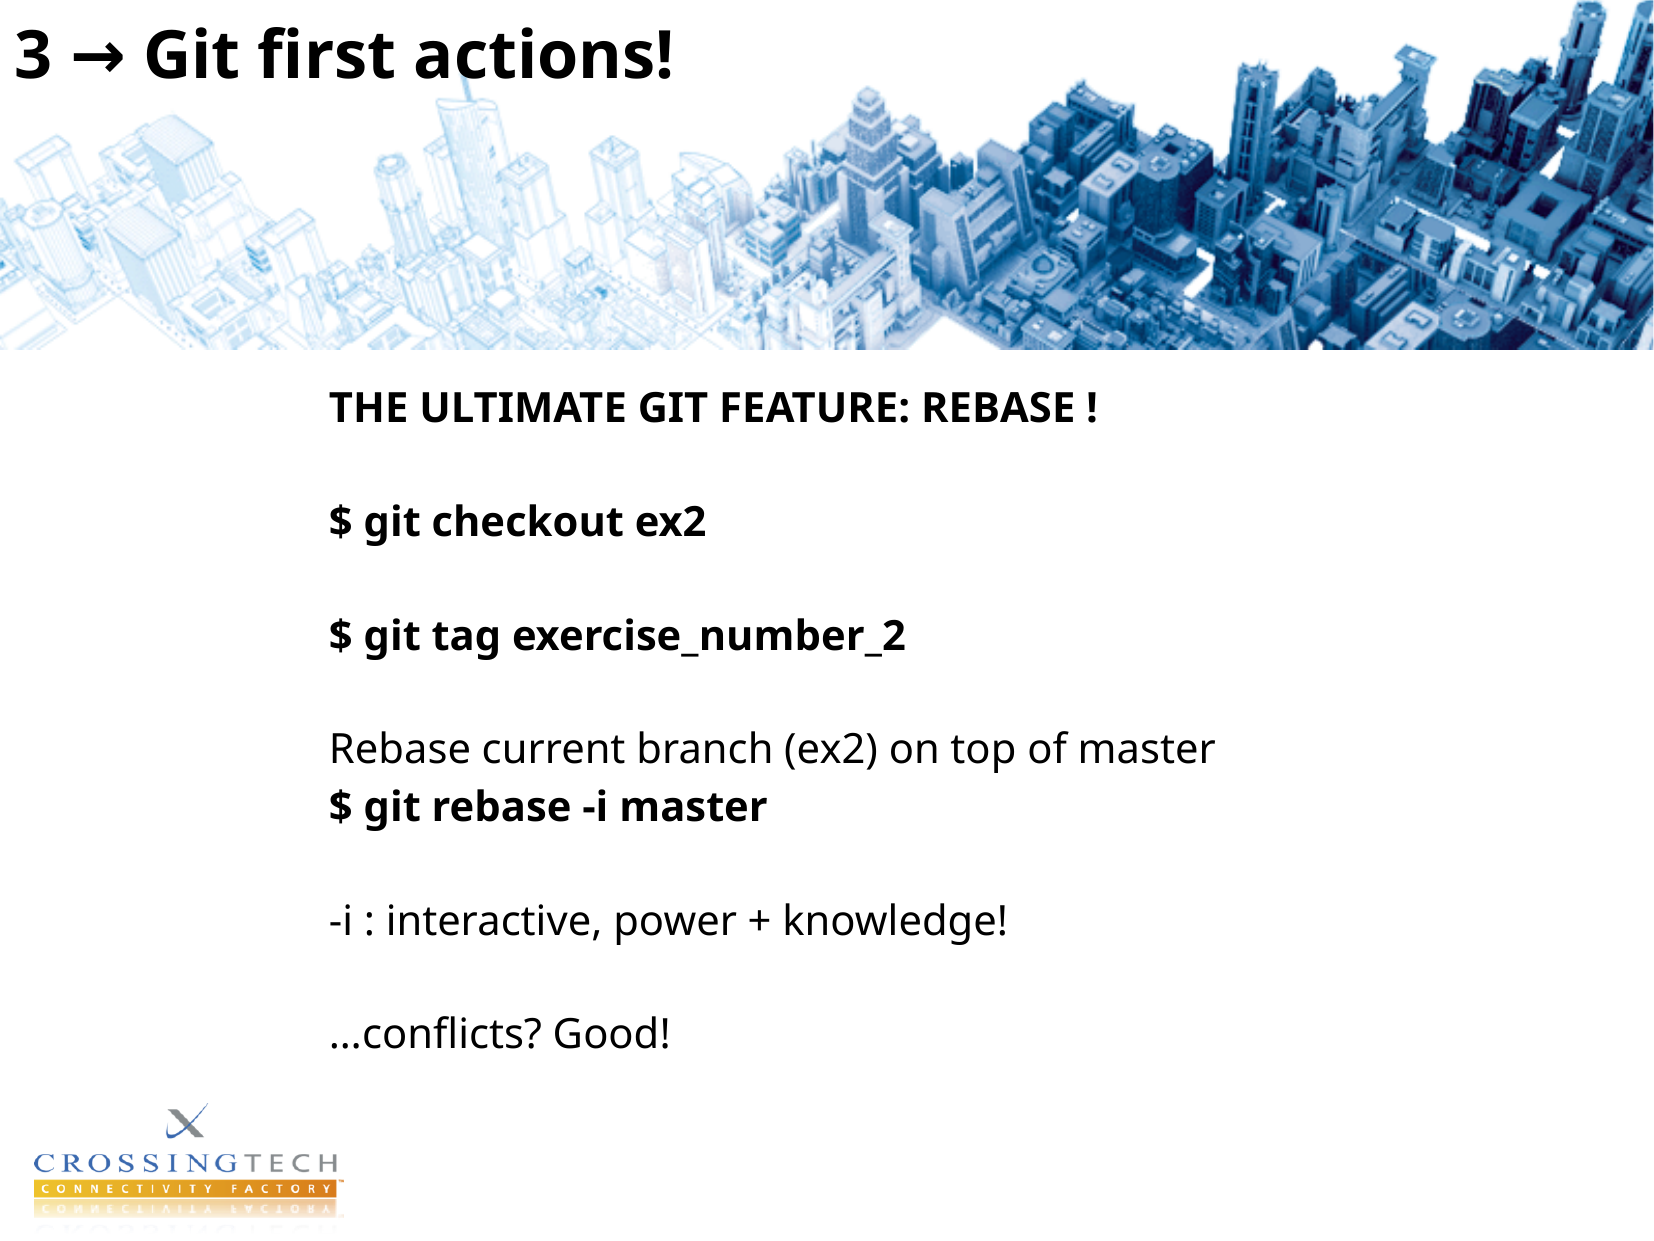

3 → Git first actions!
THE ULTIMATE GIT FEATURE: REBASE !
$ git checkout ex2
$ git tag exercise_number_2
Rebase current branch (ex2) on top of master
$ git rebase -i master
-i : interactive, power + knowledge!
…conflicts? Good!